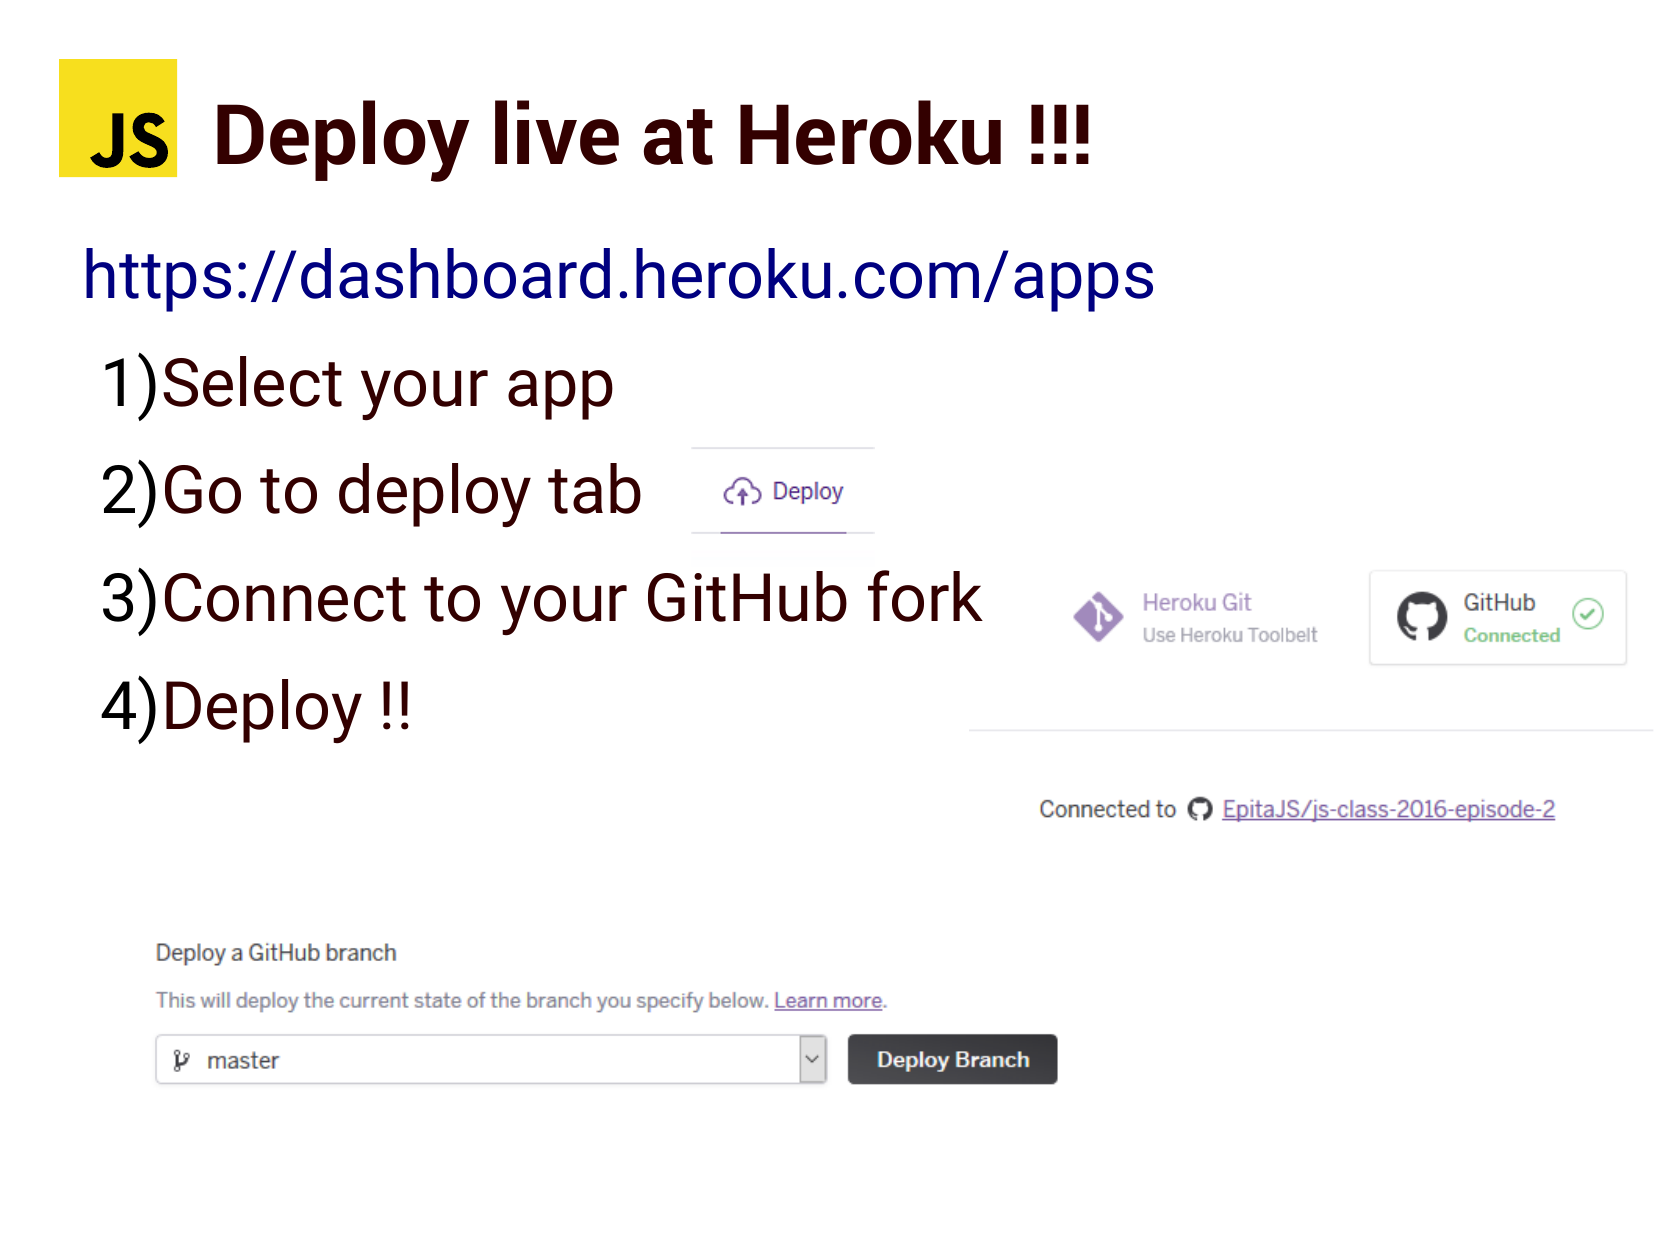

# Deploy live at Heroku !!!
https://dashboard.heroku.com/apps
Select your app
Go to deploy tab
Connect to your GitHub fork
Deploy !!